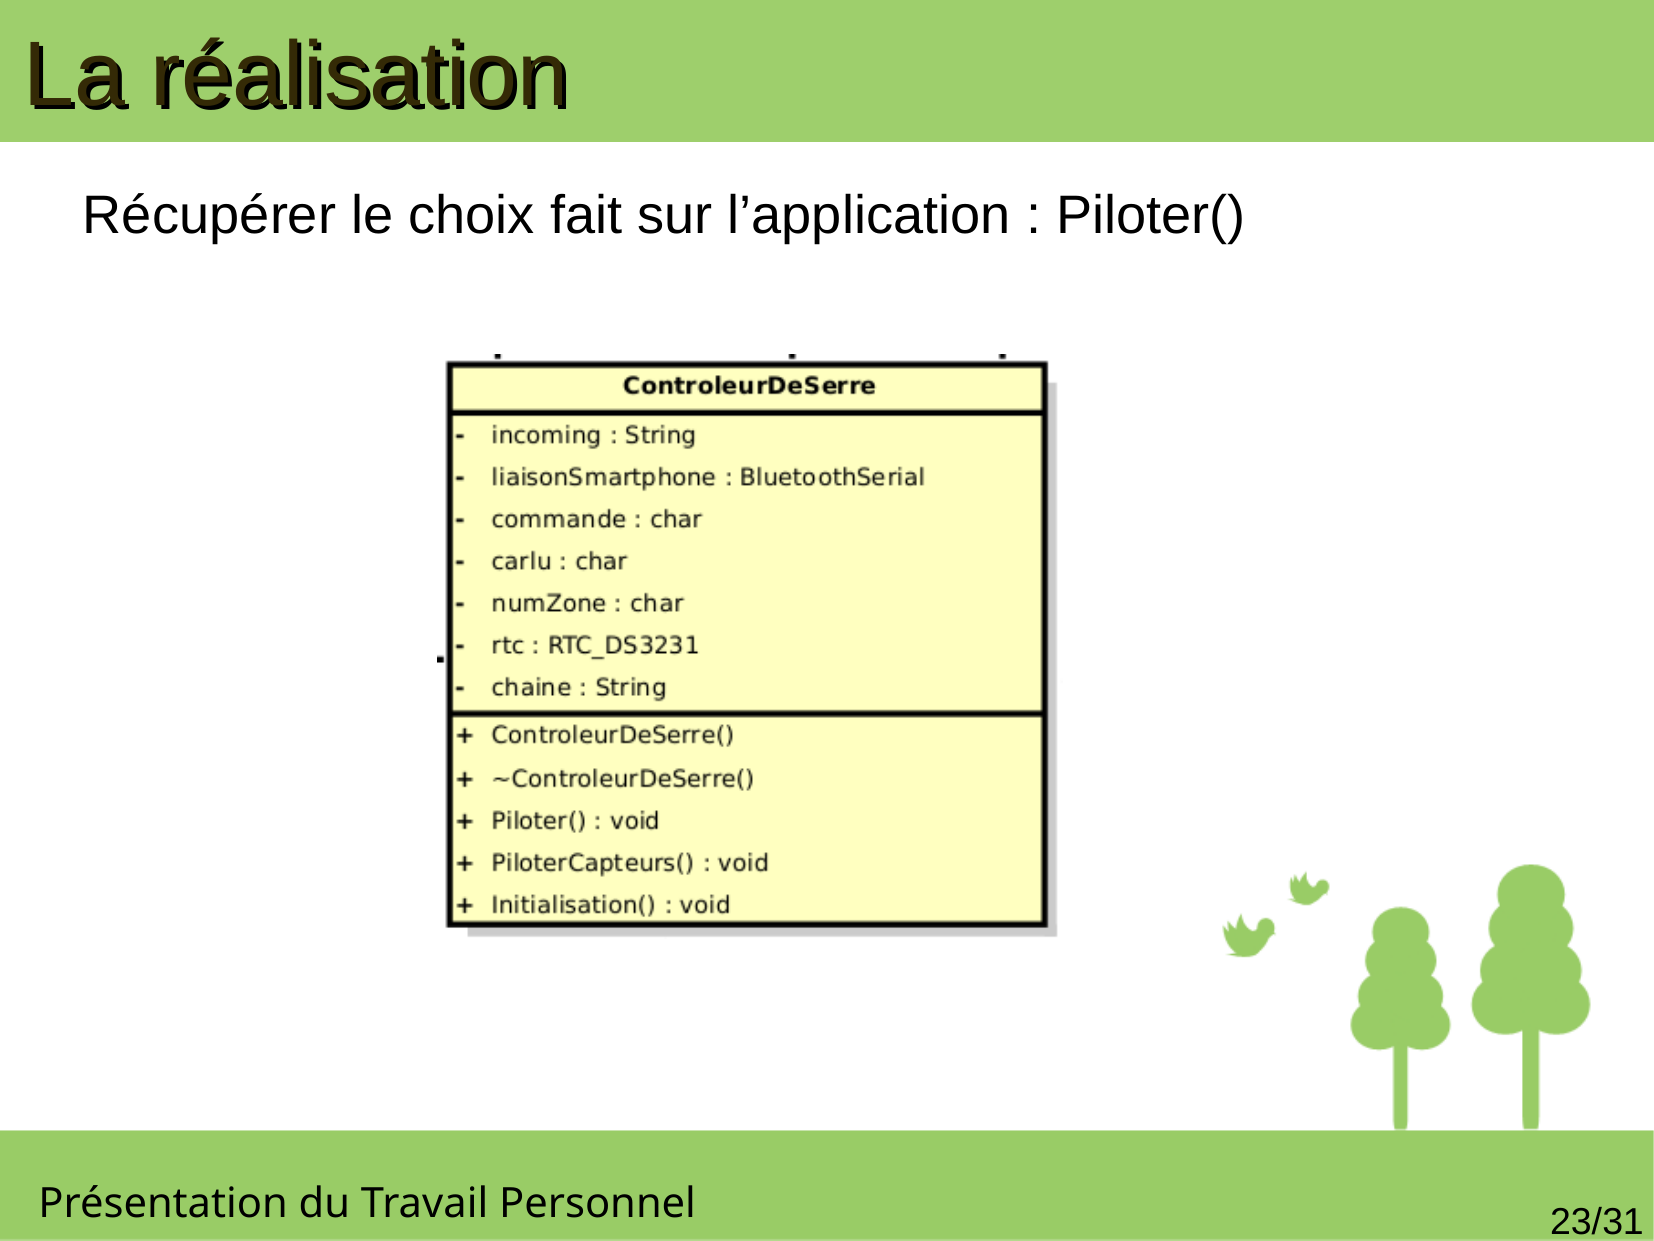

# La réalisation
Récupérer le choix fait sur l’application : Piloter()
Présentation du Travail Personnel